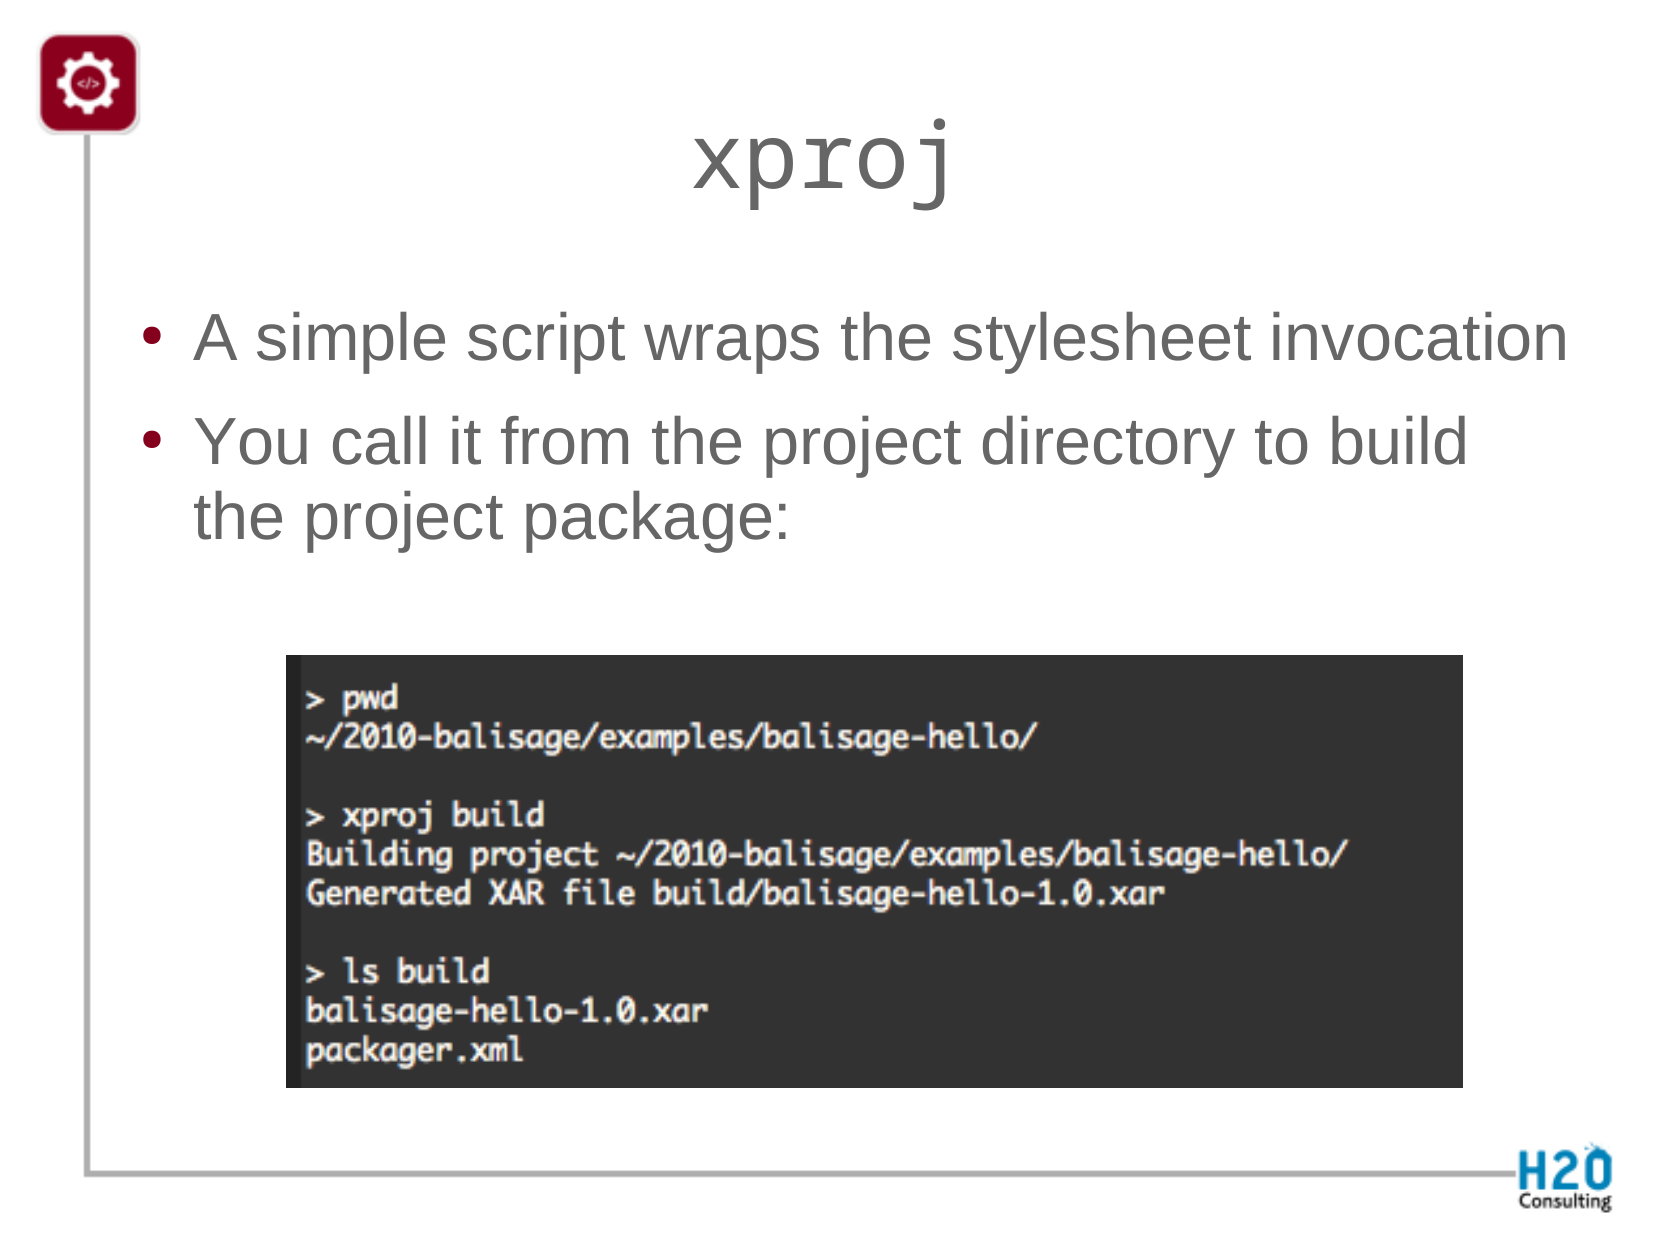

# xproj
A simple script wraps the stylesheet invocation
You call it from the project directory to build the project package: